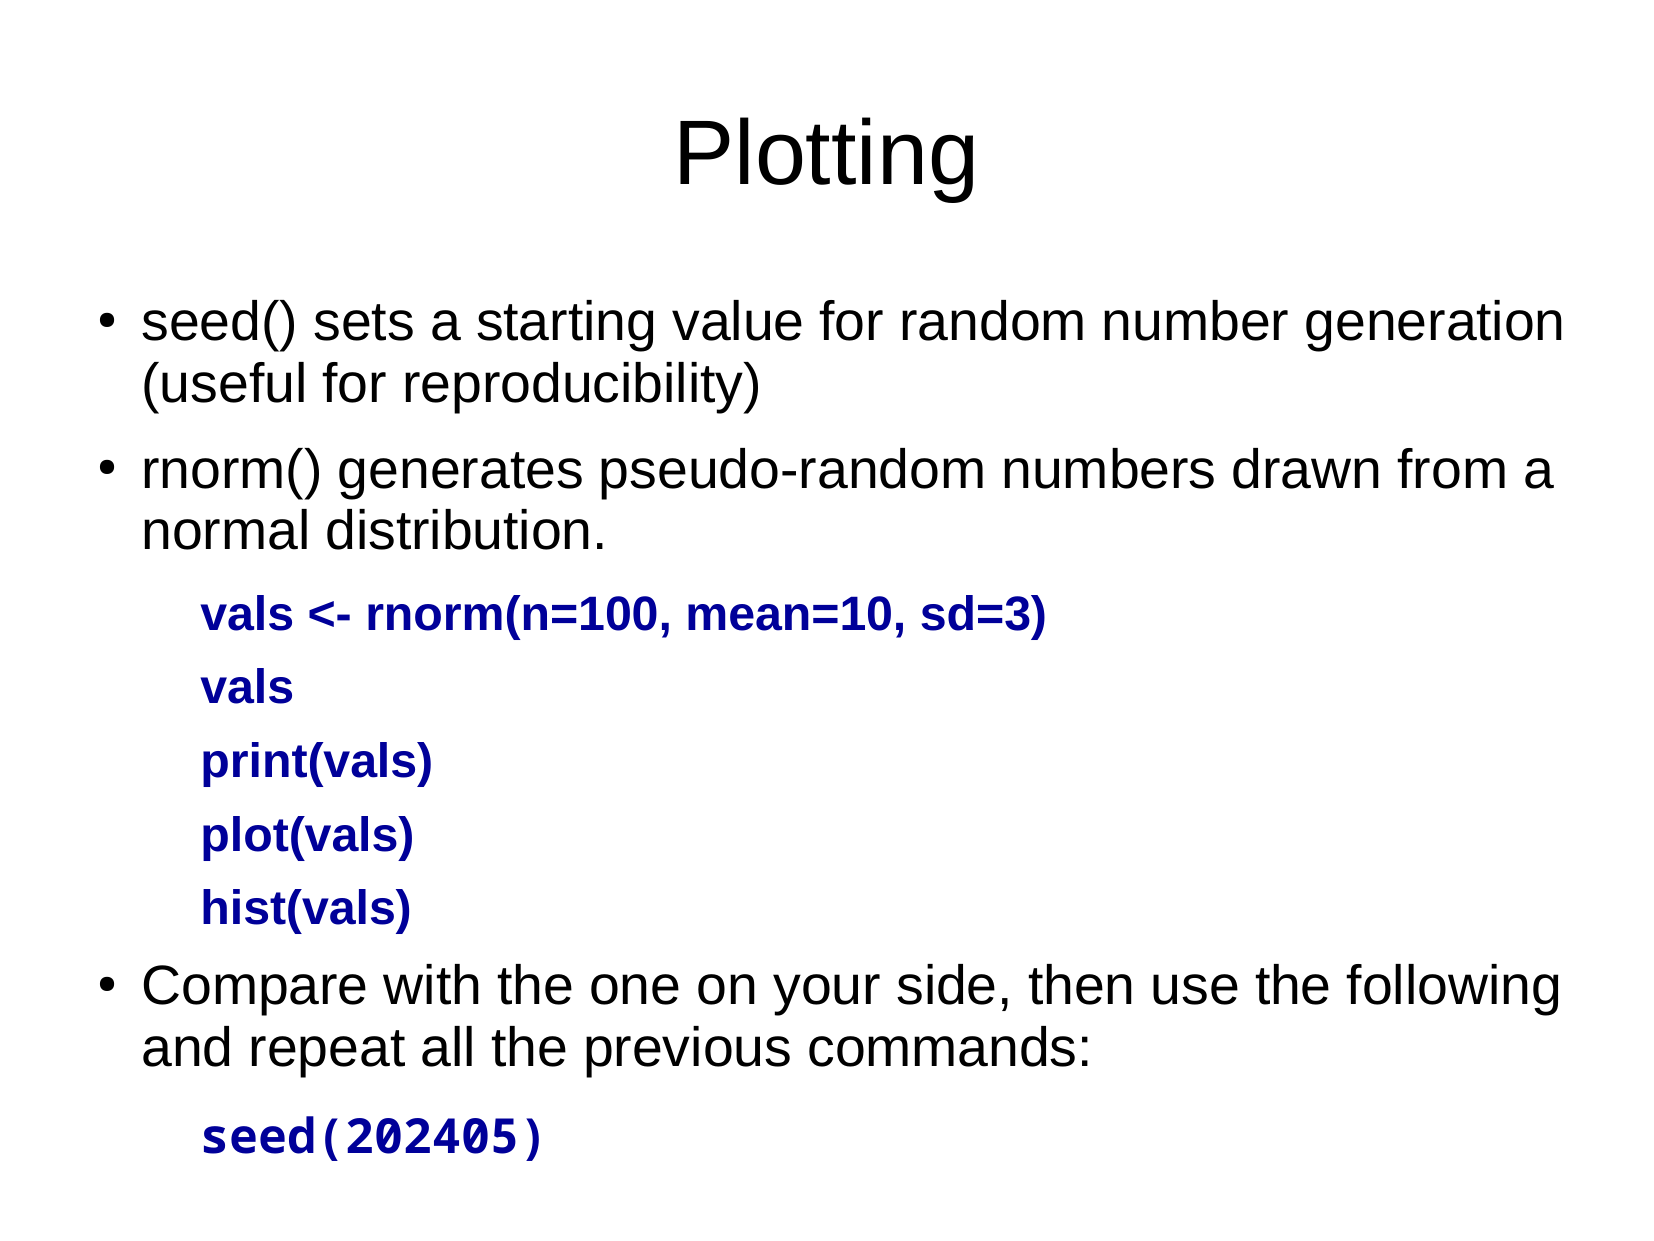

# Plotting
seed() sets a starting value for random number generation (useful for reproducibility)
rnorm() generates pseudo-random numbers drawn from a normal distribution.
vals <- rnorm(n=100, mean=10, sd=3)
vals
print(vals)
plot(vals)
hist(vals)
Compare with the one on your side, then use the following and repeat all the previous commands:
seed(202405)